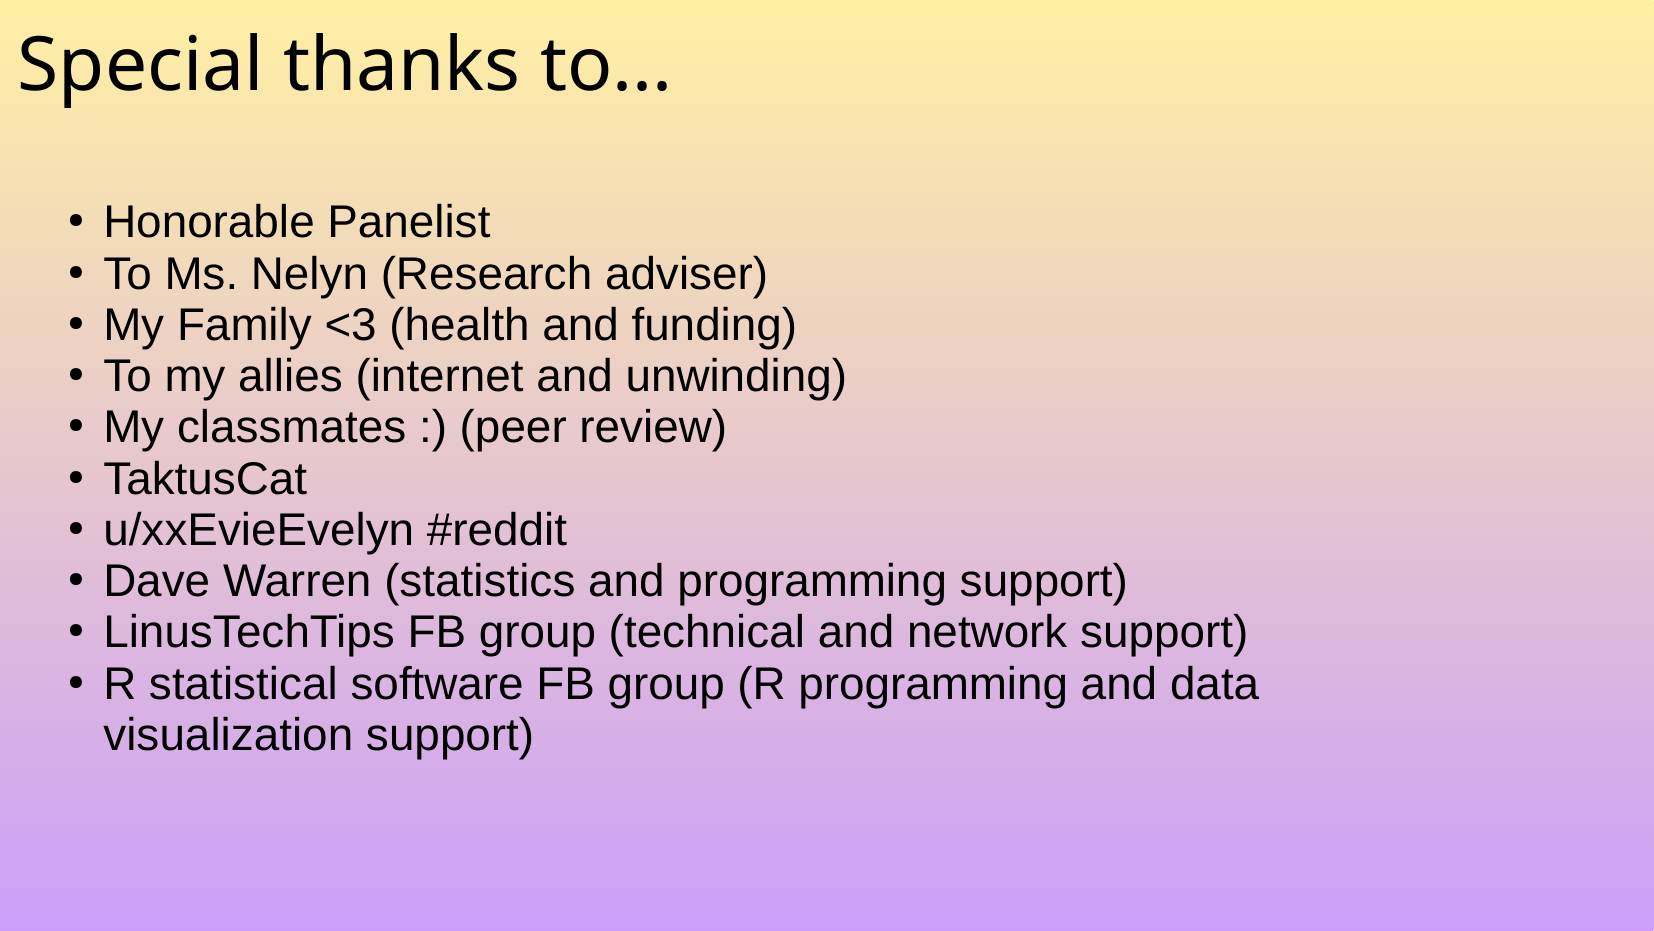

# Special thanks to...
Honorable Panelist
To Ms. Nelyn (Research adviser)
My Family <3 (health and funding)
To my allies (internet and unwinding)
My classmates :) (peer review)
TaktusCat
u/xxEvieEvelyn #reddit
Dave Warren (statistics and programming support)
LinusTechTips FB group (technical and network support)
R statistical software FB group (R programming and data visualization support)